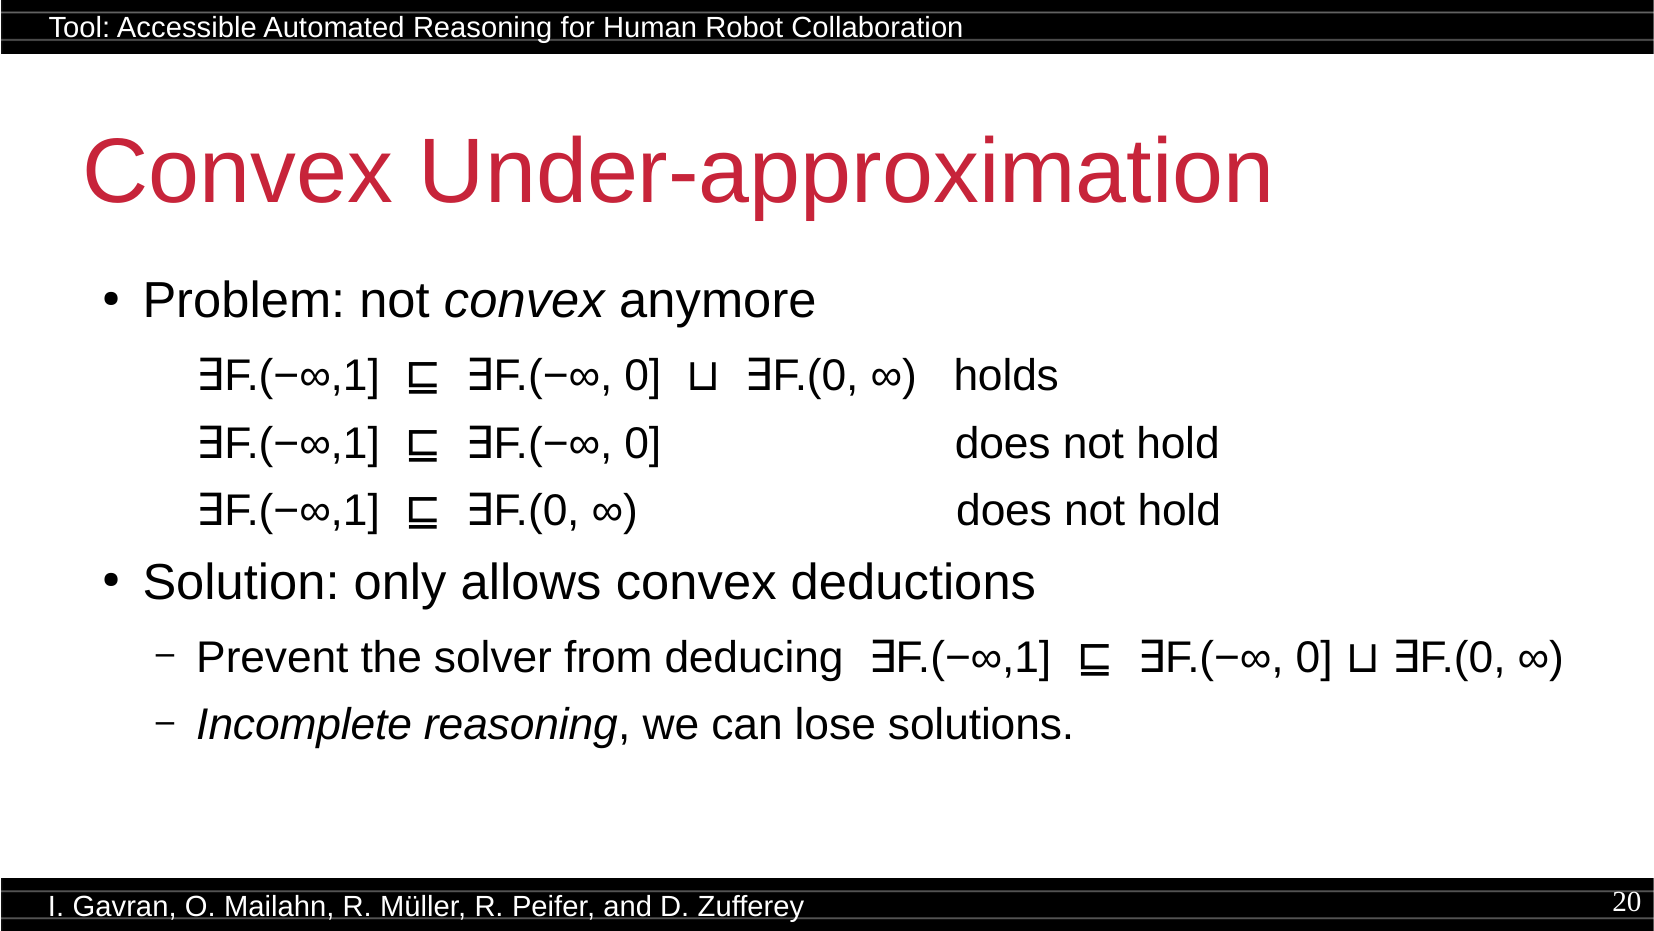

Tool: Accessible Automated Reasoning for Human Robot Collaboration
# Convex Under-approximation
Problem: not convex anymore
∃F.(−∞,1] ⊑ ∃F.(−∞, 0] ⊔ ∃F.(0, ∞) holds
∃F.(−∞,1] ⊑ ∃F.(−∞, 0] does not hold
∃F.(−∞,1] ⊑ ∃F.(0, ∞) does not hold
Solution: only allows convex deductions
Prevent the solver from deducing ∃F.(−∞,1] ⊑ ∃F.(−∞, 0] ⊔ ∃F.(0, ∞)
Incomplete reasoning, we can lose solutions.
I. Gavran, O. Mailahn, R. Müller, R. Peifer, and D. Zufferey